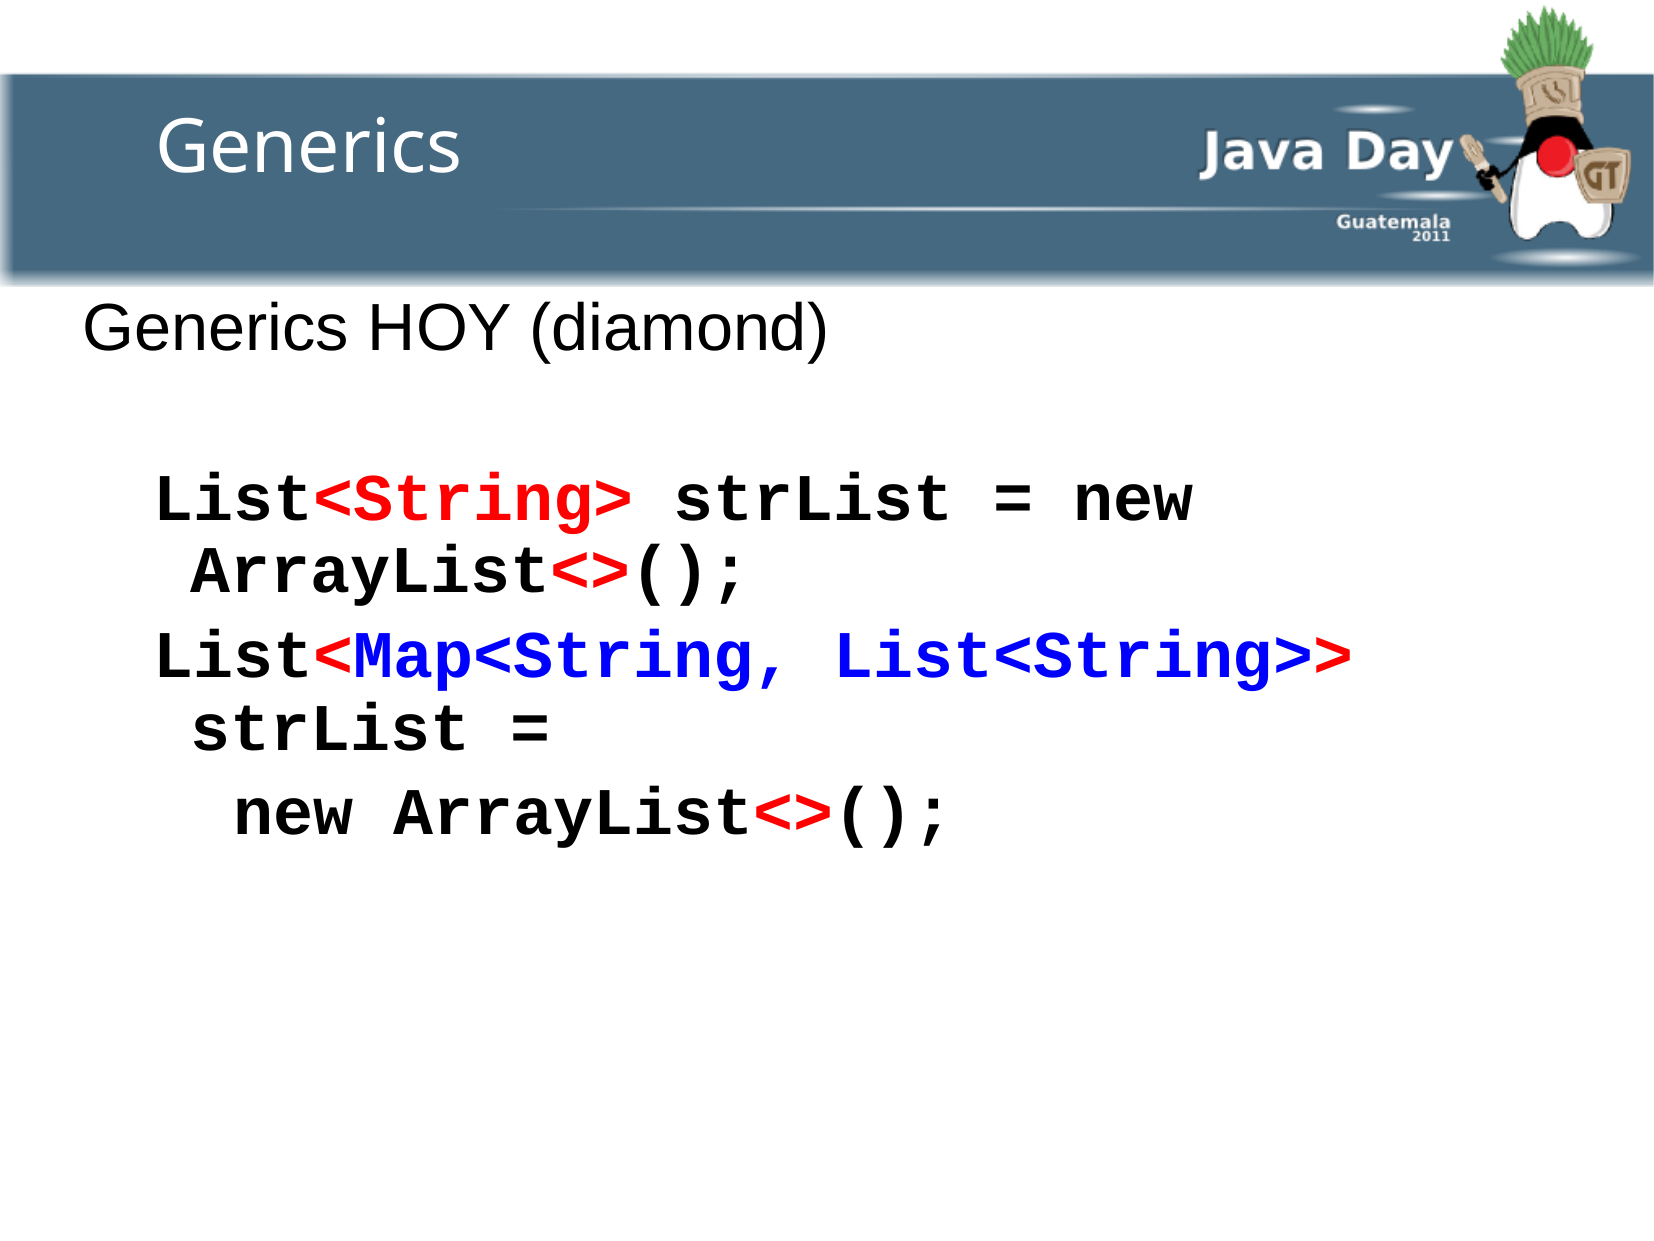

Generics
# Generics HOY (diamond)
List<String> strList = new ArrayList<>();
List<Map<String, List<String>> strList =
 new ArrayList<>();